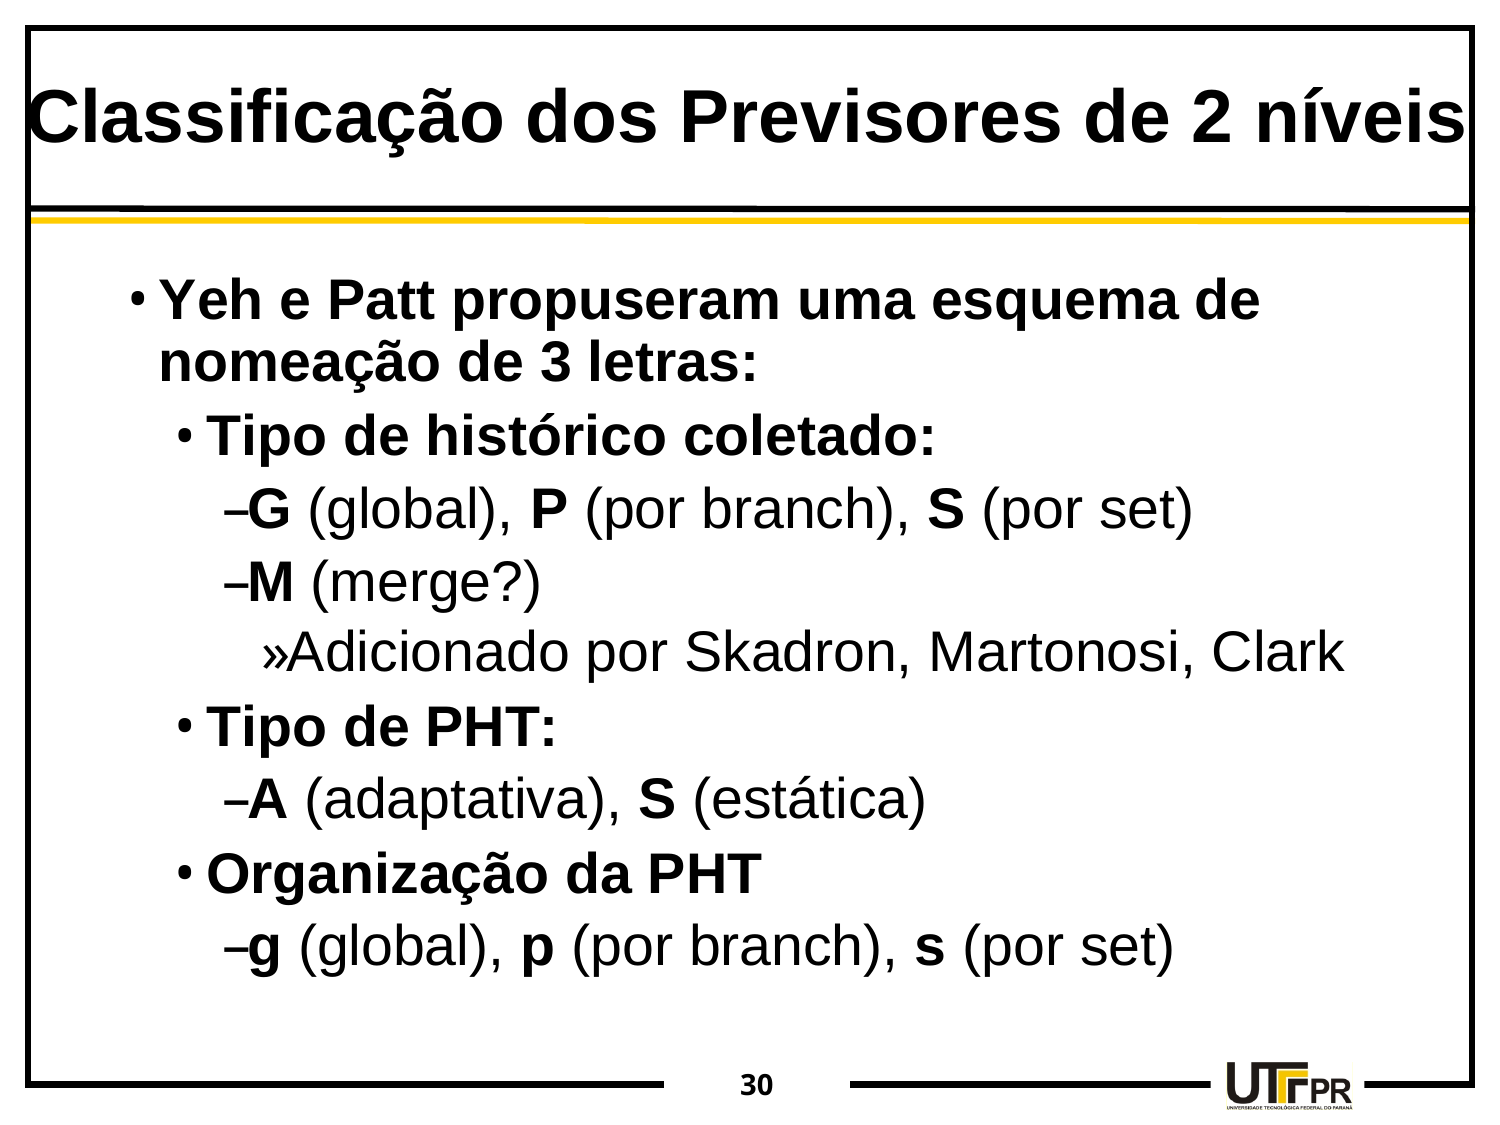

Classificação dos Previsores de 2 níveis
# Yeh e Patt propuseram uma esquema de nomeação de 3 letras:
Tipo de histórico coletado:
G (global), P (por branch), S (por set)
M (merge?)
Adicionado por Skadron, Martonosi, Clark
Tipo de PHT:
A (adaptativa), S (estática)
Organização da PHT
g (global), p (por branch), s (por set)